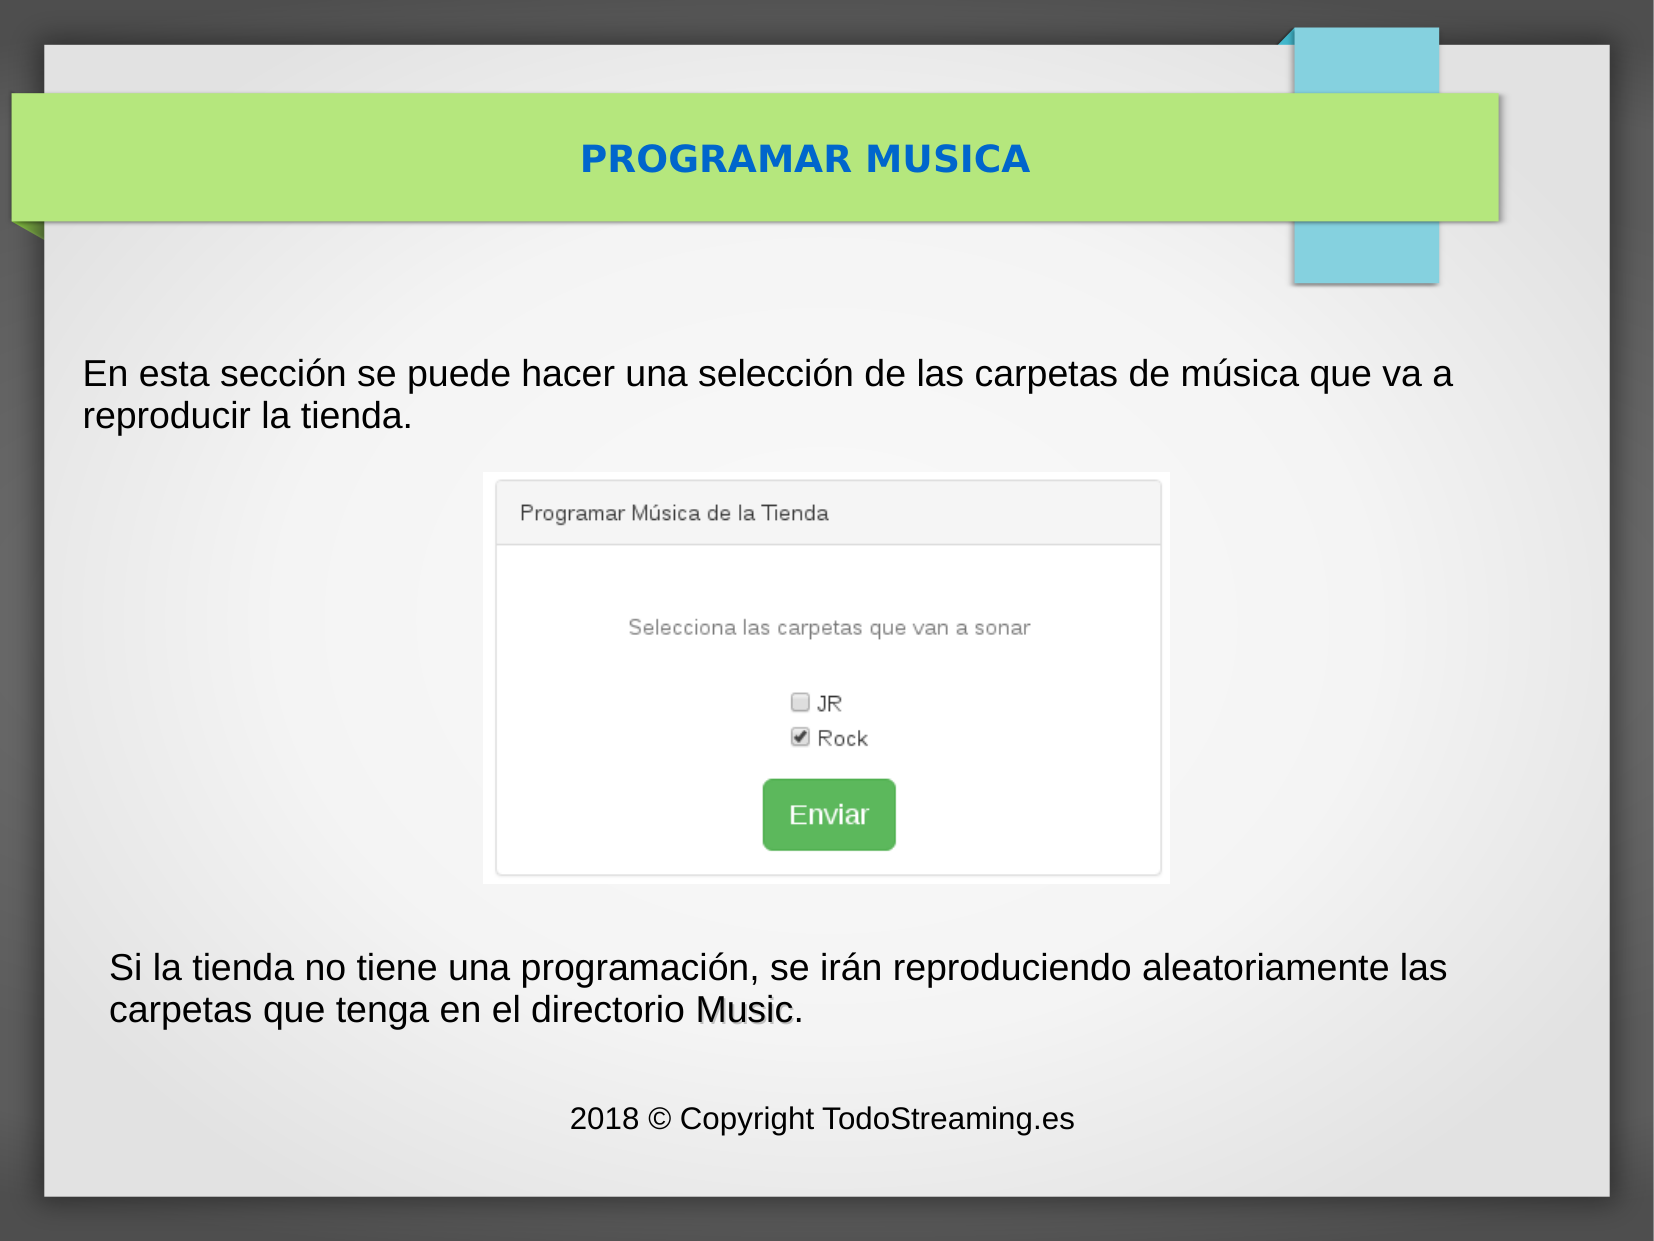

# PROGRAMAR MUSICA
En esta sección se puede hacer una selección de las carpetas de música que va a reproducir la tienda.
Si la tienda no tiene una programación, se irán reproduciendo aleatoriamente las carpetas que tenga en el directorio Music.
2018 © Copyright TodoStreaming.es